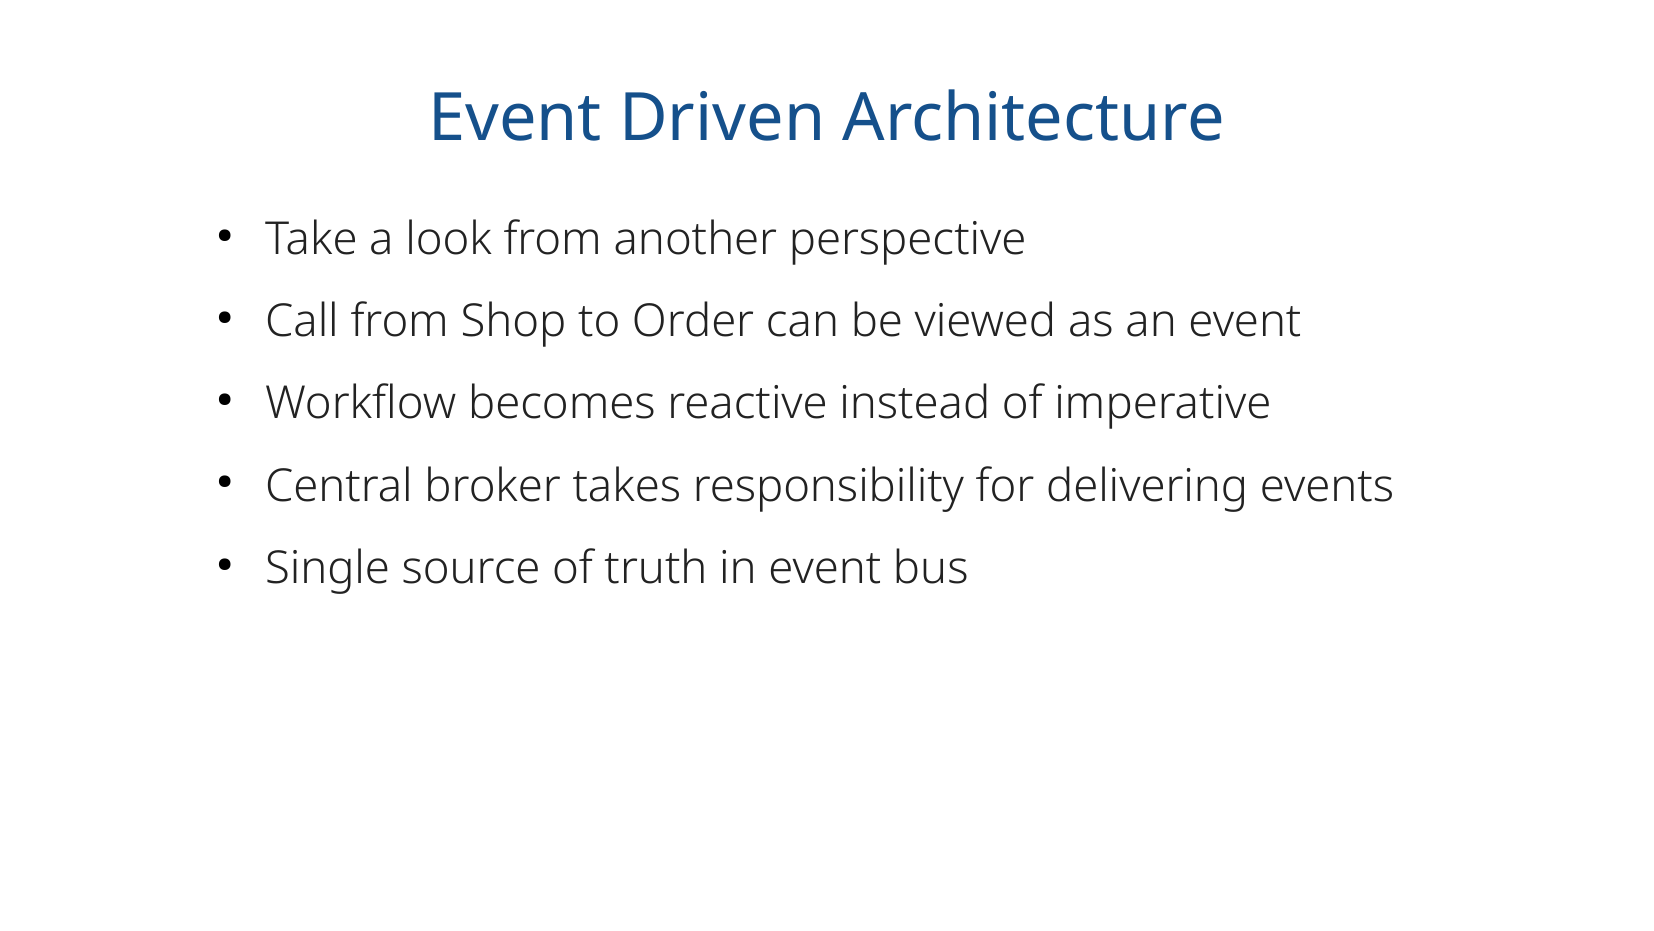

# Event Driven Architecture
Take a look from another perspective
Call from Shop to Order can be viewed as an event
Workflow becomes reactive instead of imperative
Central broker takes responsibility for delivering events
Single source of truth in event bus